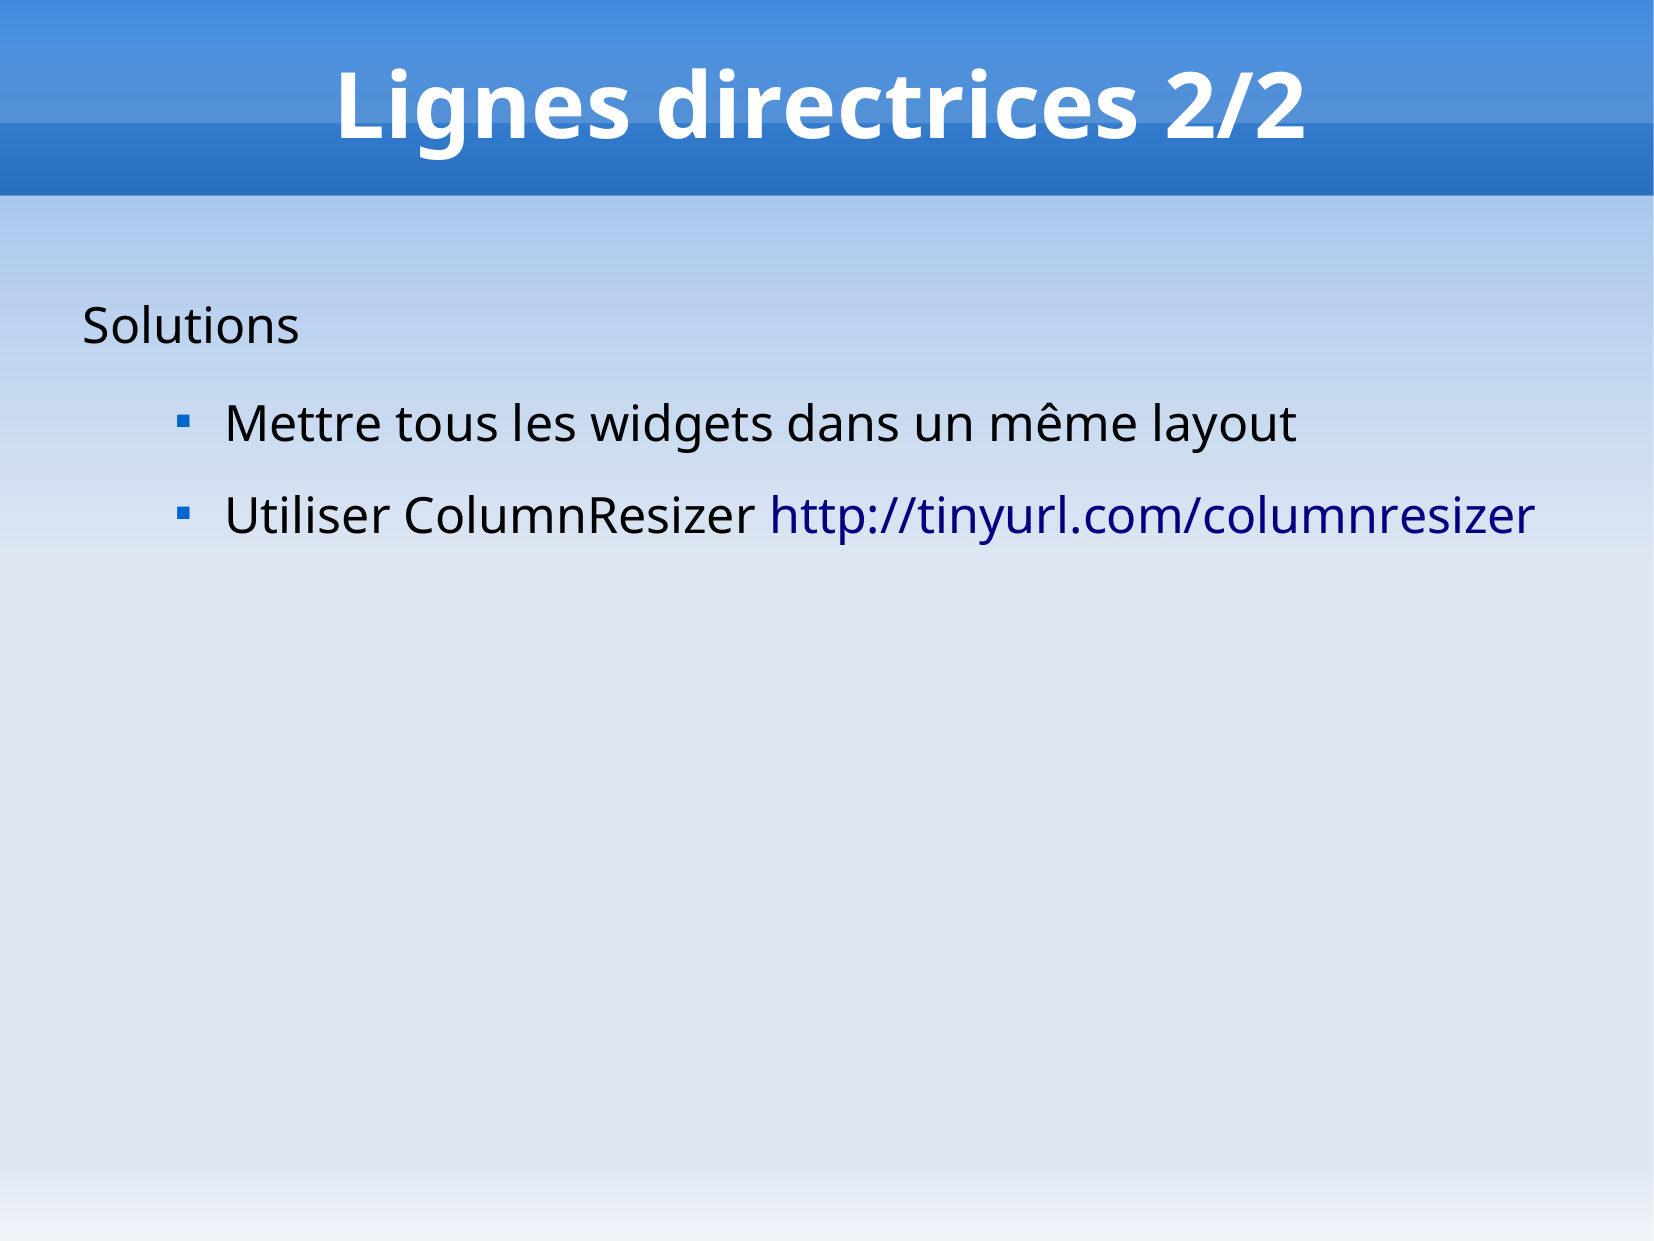

# Lignes directrices 2/2
Solutions
Mettre tous les widgets dans un même layout
Utiliser ColumnResizer http://tinyurl.com/columnresizer